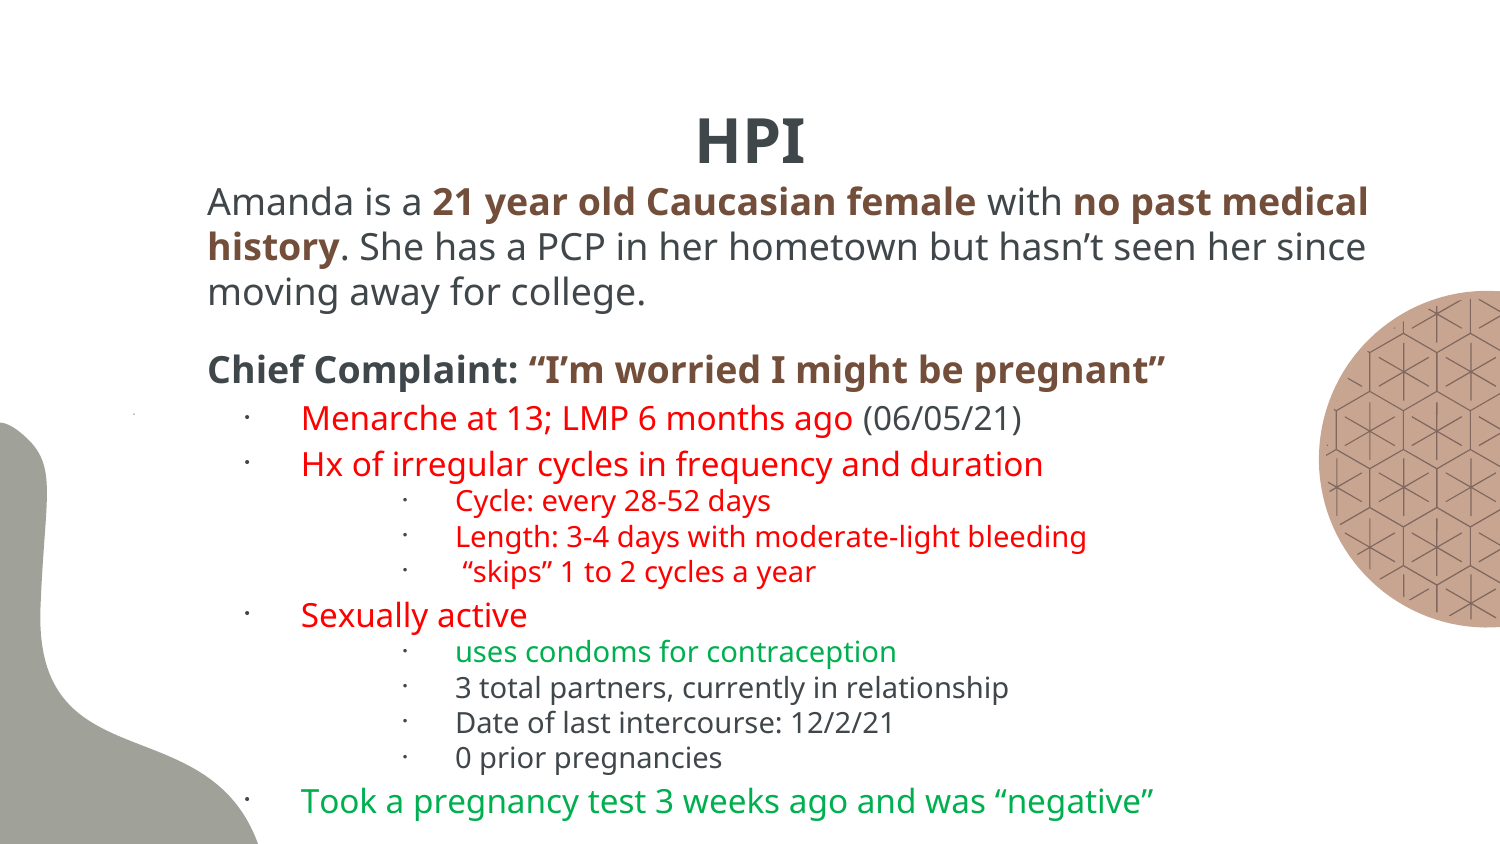

# HPI
Amanda is a 21 year old Caucasian female with no past medical history. She has a PCP in her hometown but hasn’t seen her since moving away for college.
Chief Complaint: “I’m worried I might be pregnant”
Menarche at 13; LMP 6 months ago (06/05/21)
Hx of irregular cycles in frequency and duration
Cycle: every 28-52 days
Length: 3-4 days with moderate-light bleeding
 “skips” 1 to 2 cycles a year
Sexually active
uses condoms for contraception
3 total partners, currently in relationship
Date of last intercourse: 12/2/21
0 prior pregnancies
Took a pregnancy test 3 weeks ago and was “negative”